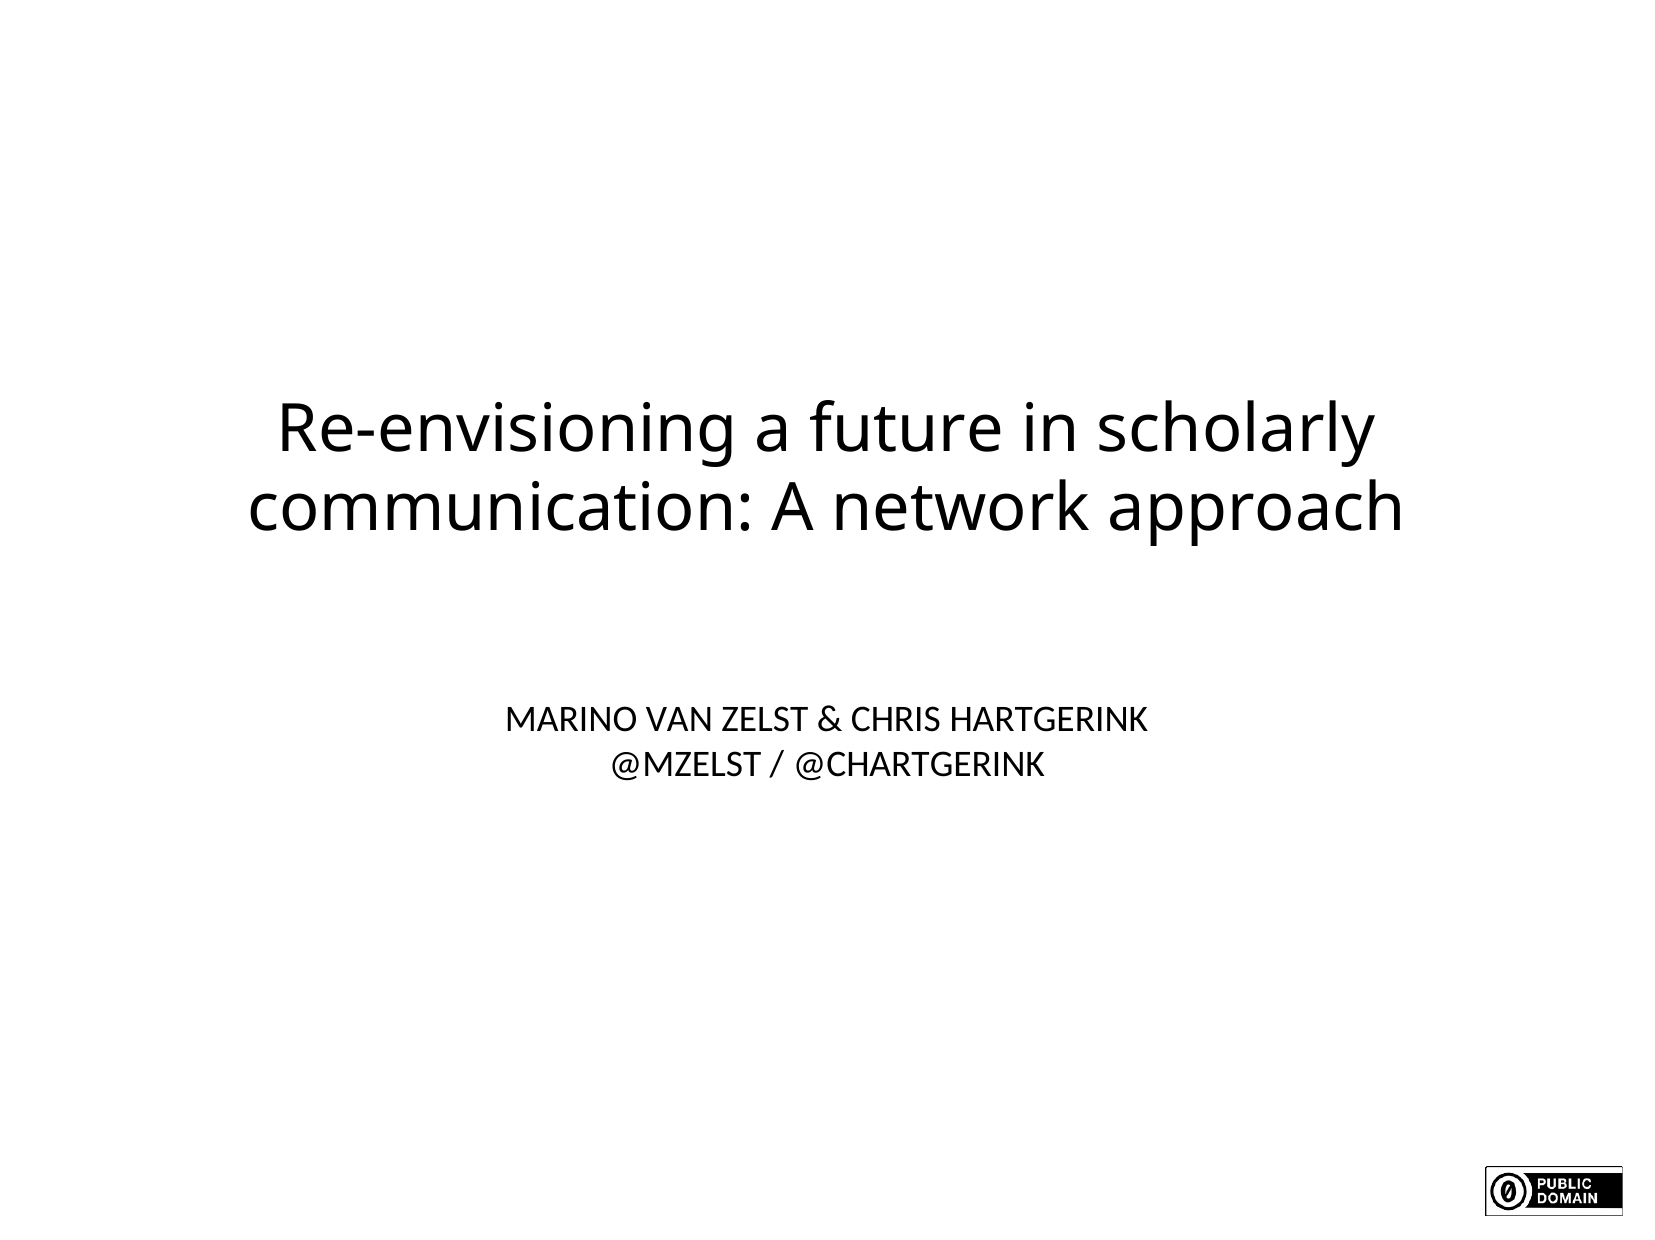

# Re-envisioning a future in scholarly communication: A network approach
MARINO VAN ZELST & CHRIS HARTGERINK
@MZELST / @CHARTGERINK